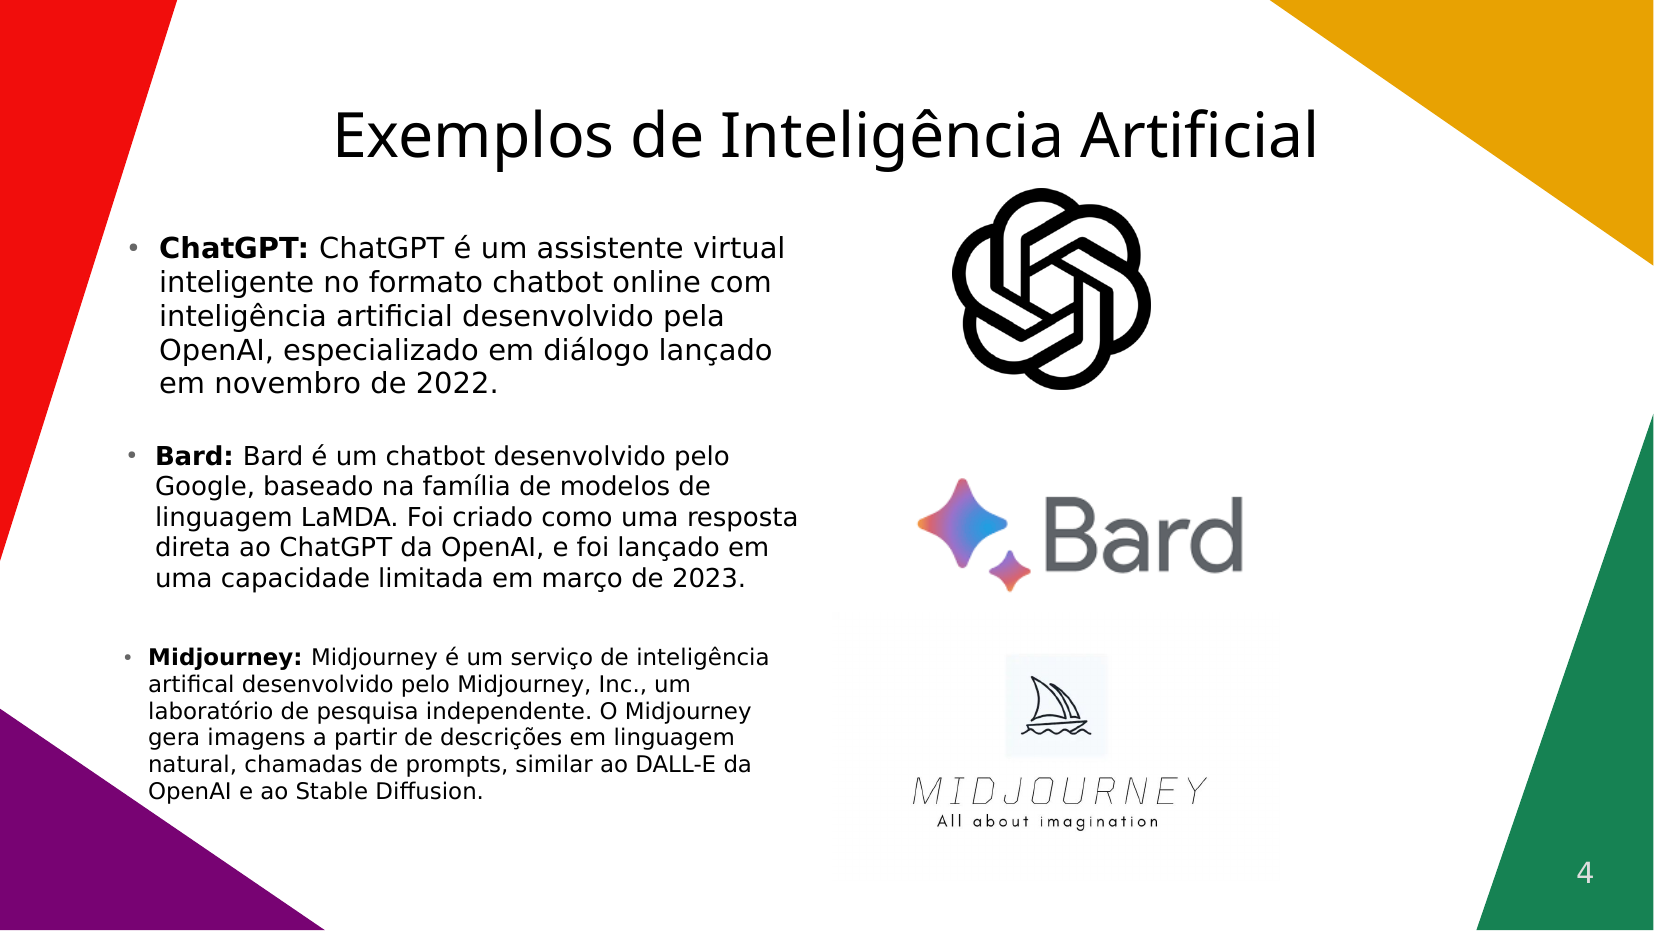

# Exemplos de Inteligência Artificial
ChatGPT: ChatGPT é um assistente virtual inteligente no formato chatbot online com inteligência artificial desenvolvido pela OpenAI, especializado em diálogo lançado em novembro de 2022.
Bard: Bard é um chatbot desenvolvido pelo Google, baseado na família de modelos de linguagem LaMDA. Foi criado como uma resposta direta ao ChatGPT da OpenAI, e foi lançado em uma capacidade limitada em março de 2023.
Midjourney: Midjourney é um serviço de inteligência artifical desenvolvido pelo Midjourney, Inc., um laboratório de pesquisa independente. O Midjourney gera imagens a partir de descrições em linguagem natural, chamadas de prompts, similar ao DALL-E da OpenAI e ao Stable Diffusion.
4